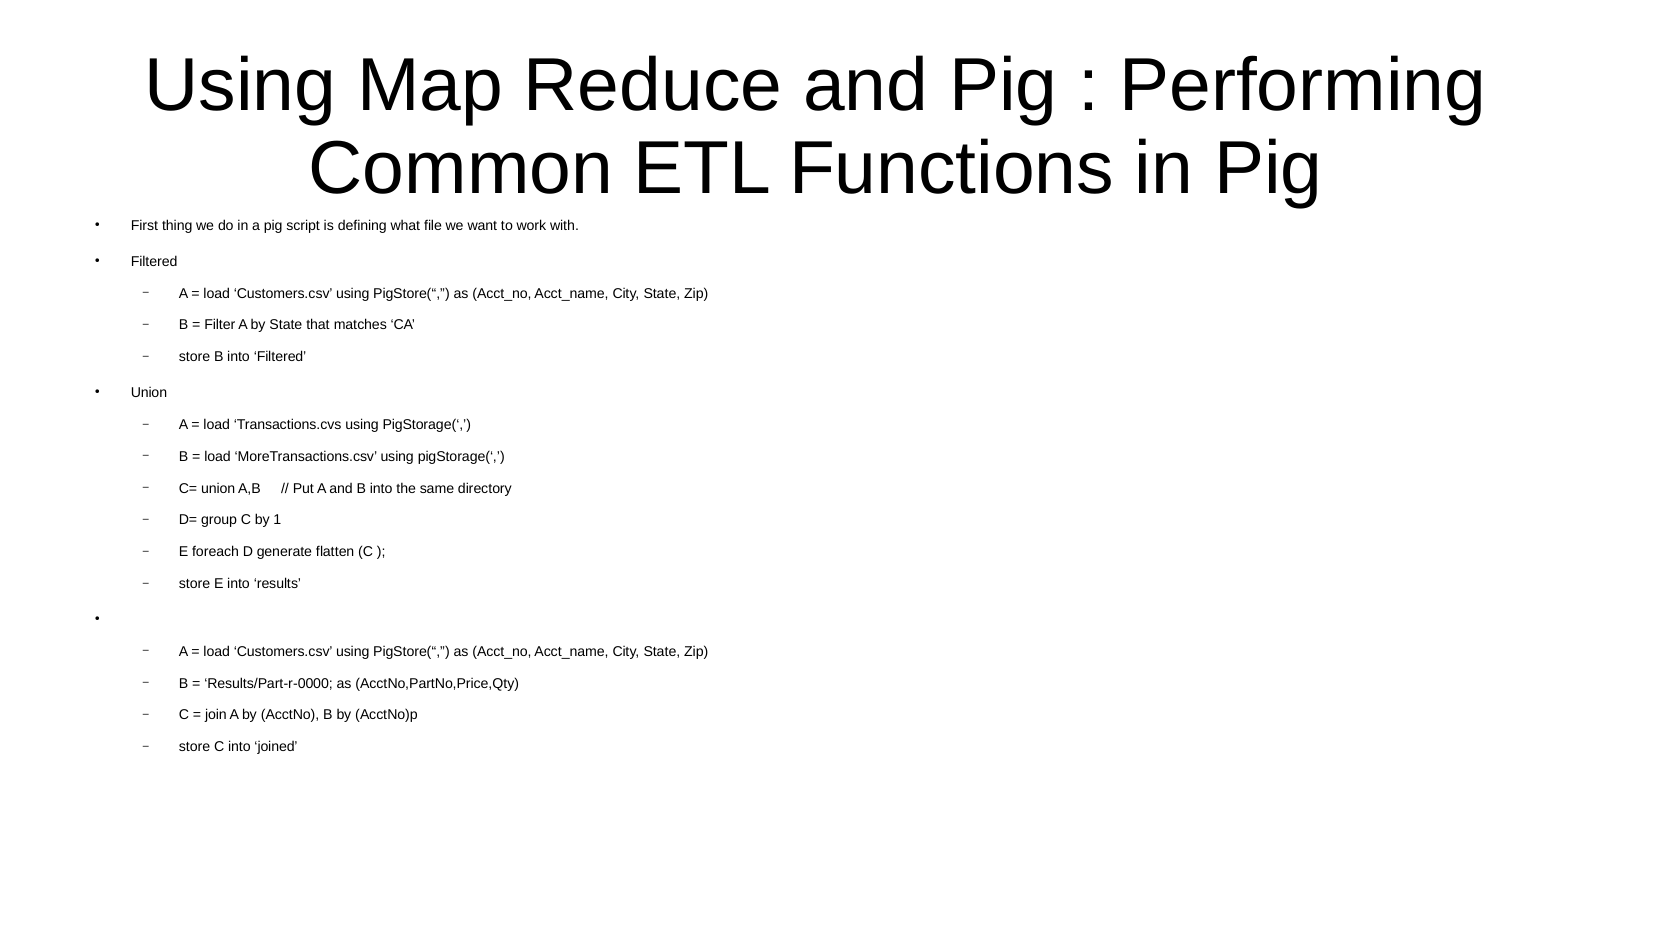

# Using Map Reduce and Pig : Performing Common ETL Functions in Pig
First thing we do in a pig script is defining what file we want to work with.
Filtered
A = load ‘Customers.csv’ using PigStore(“,”) as (Acct_no, Acct_name, City, State, Zip)
B = Filter A by State that matches ‘CA’
store B into ‘Filtered’
Union
A = load ‘Transactions.cvs using PigStorage(‘,’)
B = load ‘MoreTransactions.csv’ using pigStorage(‘,’)
C= union A,B			// Put A and B into the same directory
D= group C by 1
E foreach D generate flatten (C );
store E into ‘results’
A = load ‘Customers.csv’ using PigStore(“,”) as (Acct_no, Acct_name, City, State, Zip)
B = ‘Results/Part-r-0000; as (AcctNo,PartNo,Price,Qty)
C = join A by (AcctNo), B by (AcctNo)p
store C into ‘joined’